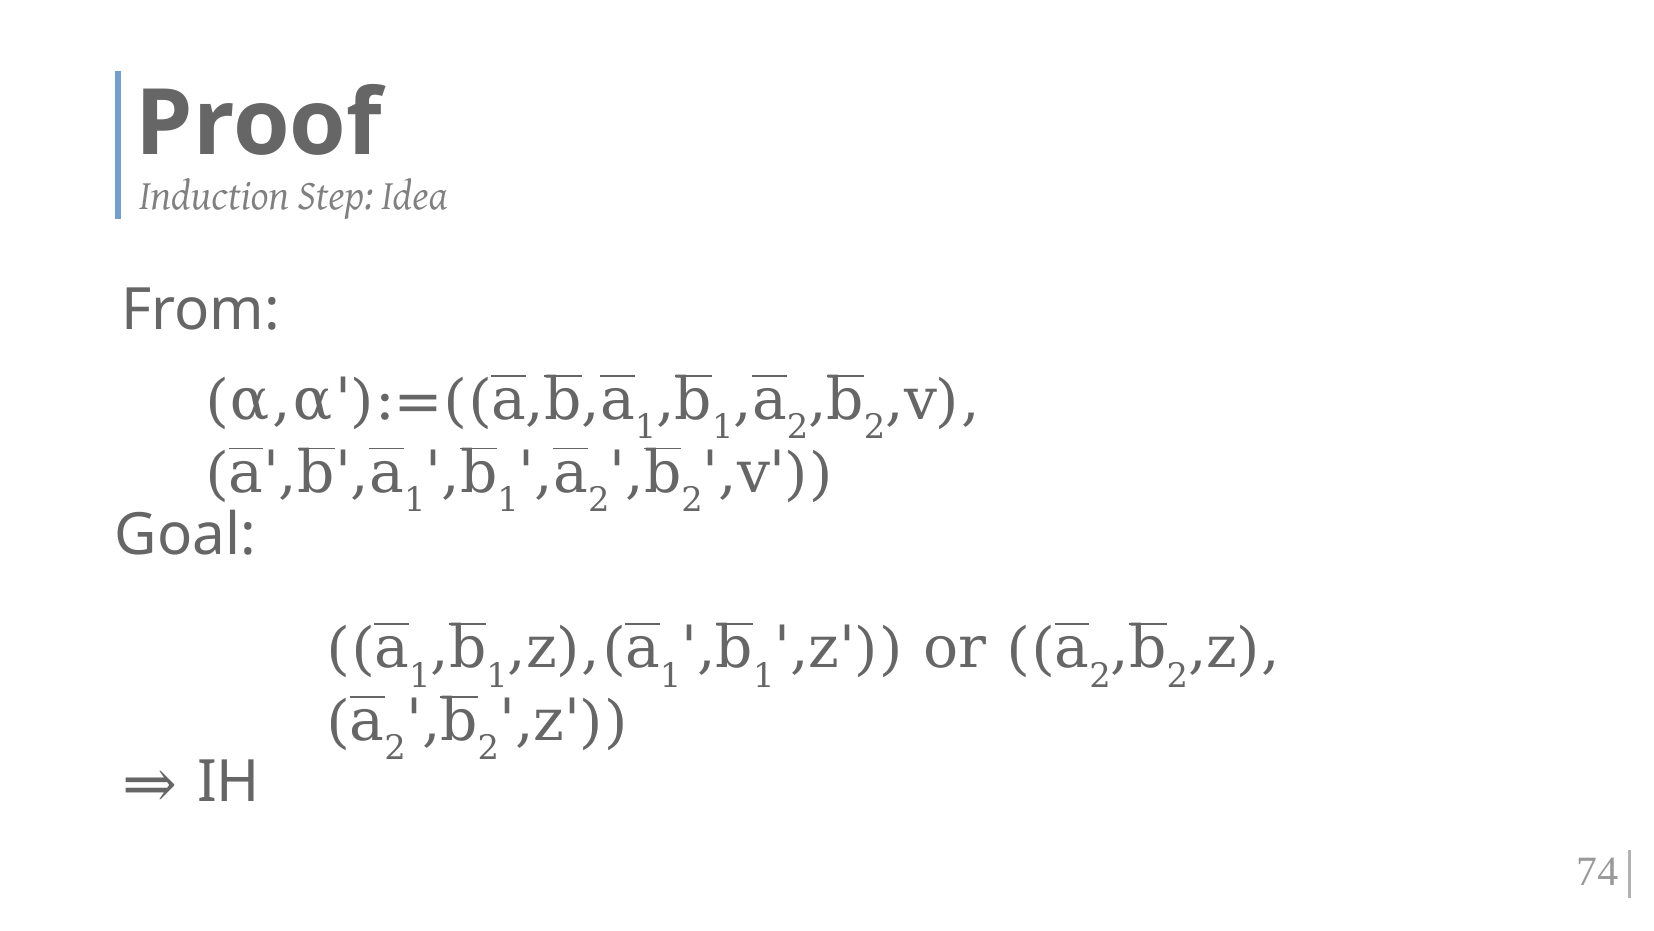

# Proof
Induction Step: Idea
From:
(α,α'):=((a,b,a1,b1,a2,b2,v),(a',b',a1',b1',a2',b2',v'))
Goal:
((a1,b1,z),(a1',b1',z')) or ((a2,b2,z),(a2',b2',z'))
⇒ IH
74